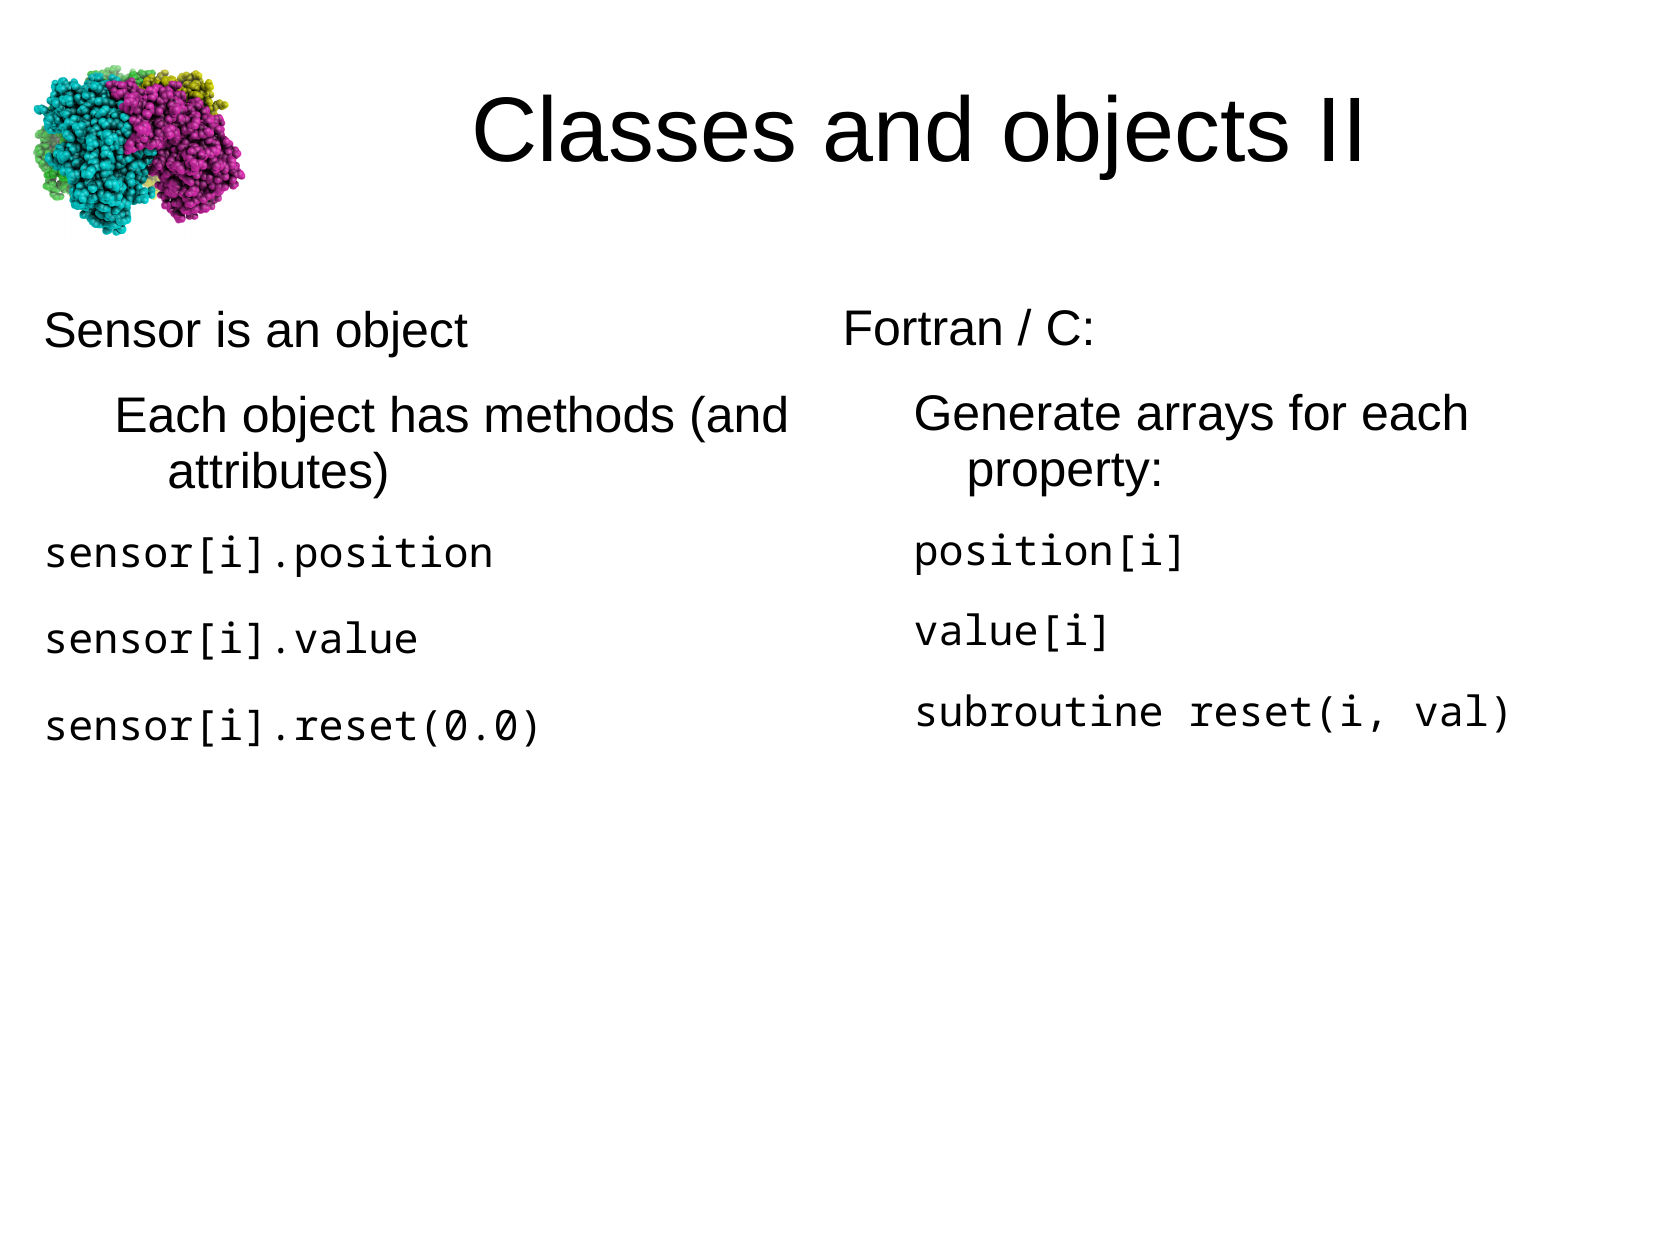

# Classes and objects II
Fortran / C:
Generate arrays for each property:
position[i]
value[i]
subroutine reset(i, val)
Sensor is an object
Each object has methods (and attributes)
sensor[i].position
sensor[i].value
sensor[i].reset(0.0)